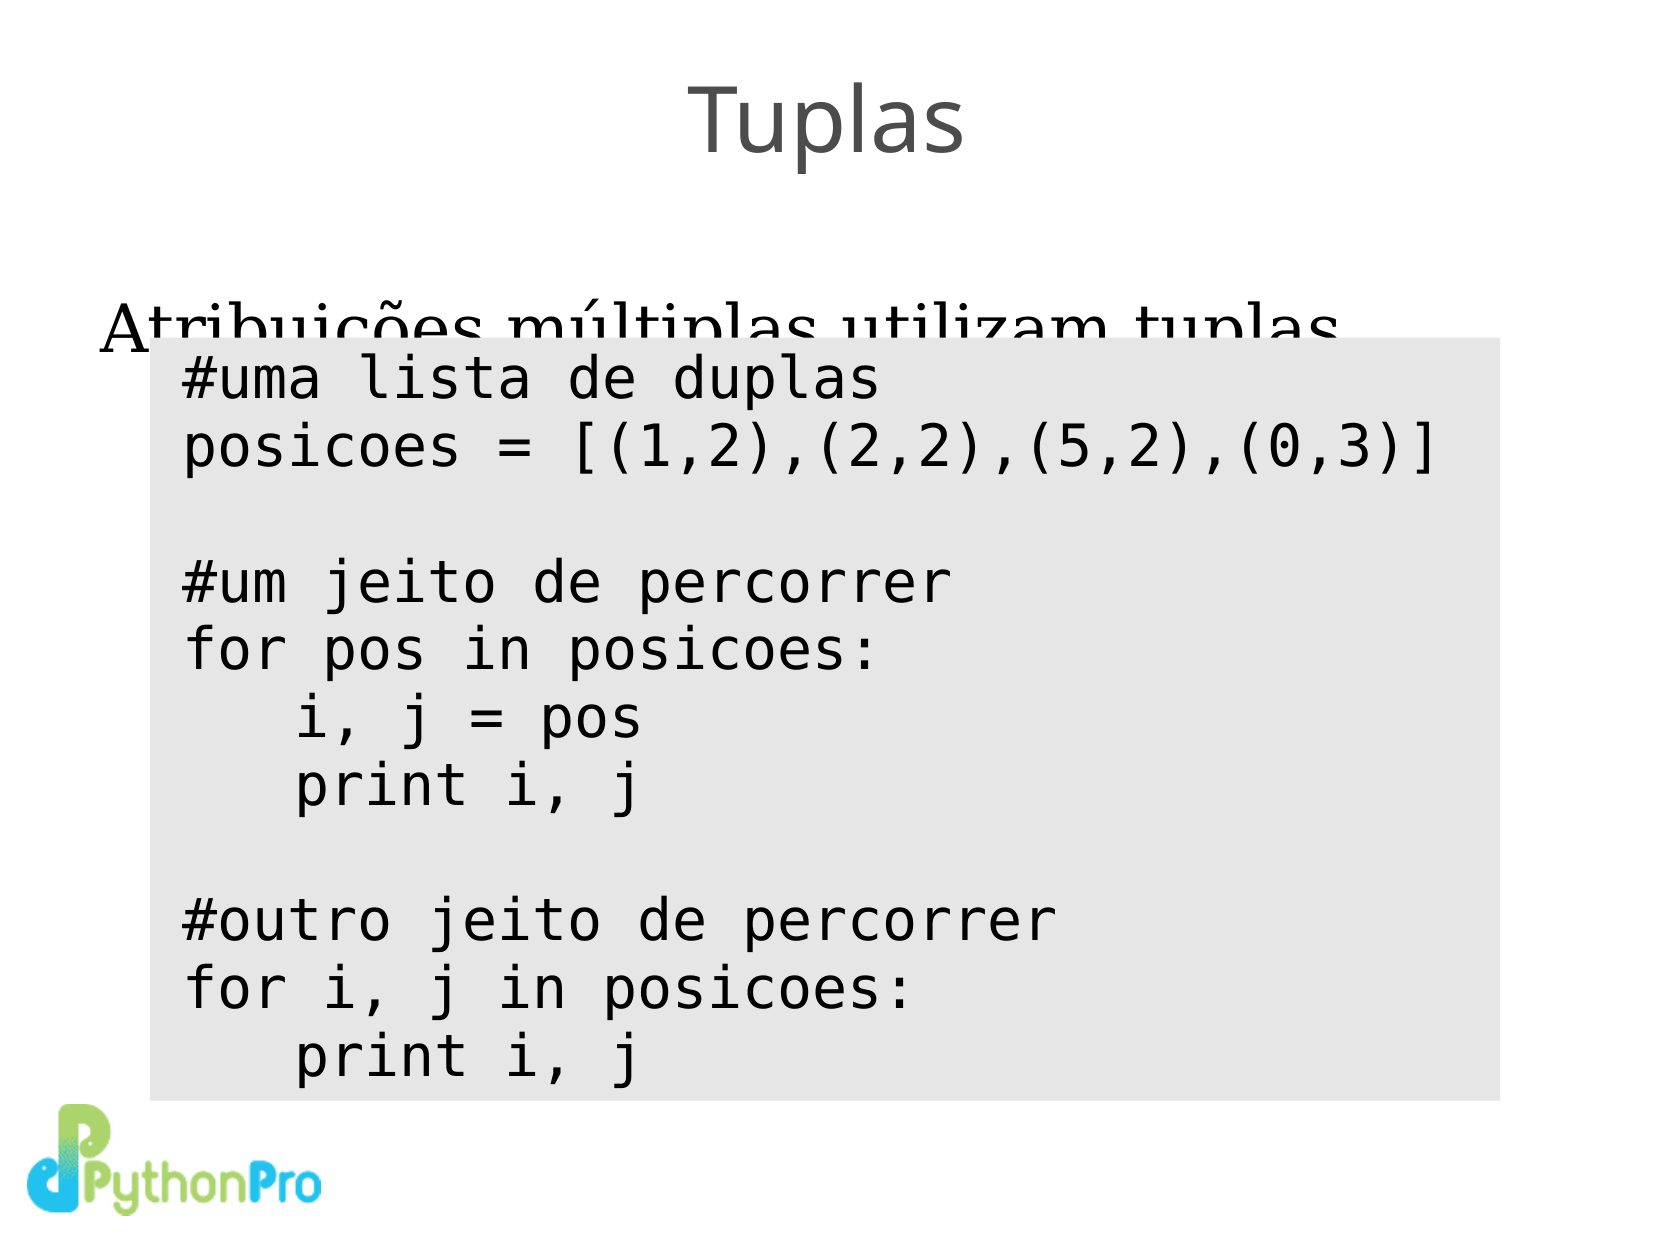

# Tuplas
Atribuições múltiplas utilizam tuplas
#uma lista de duplas
posicoes = [(1,2),(2,2),(5,2),(0,3)]
#um jeito de percorrer
for pos in posicoes:
	i, j = pos
	print i, j
#outro jeito de percorrer
for i, j in posicoes:
	print i, j